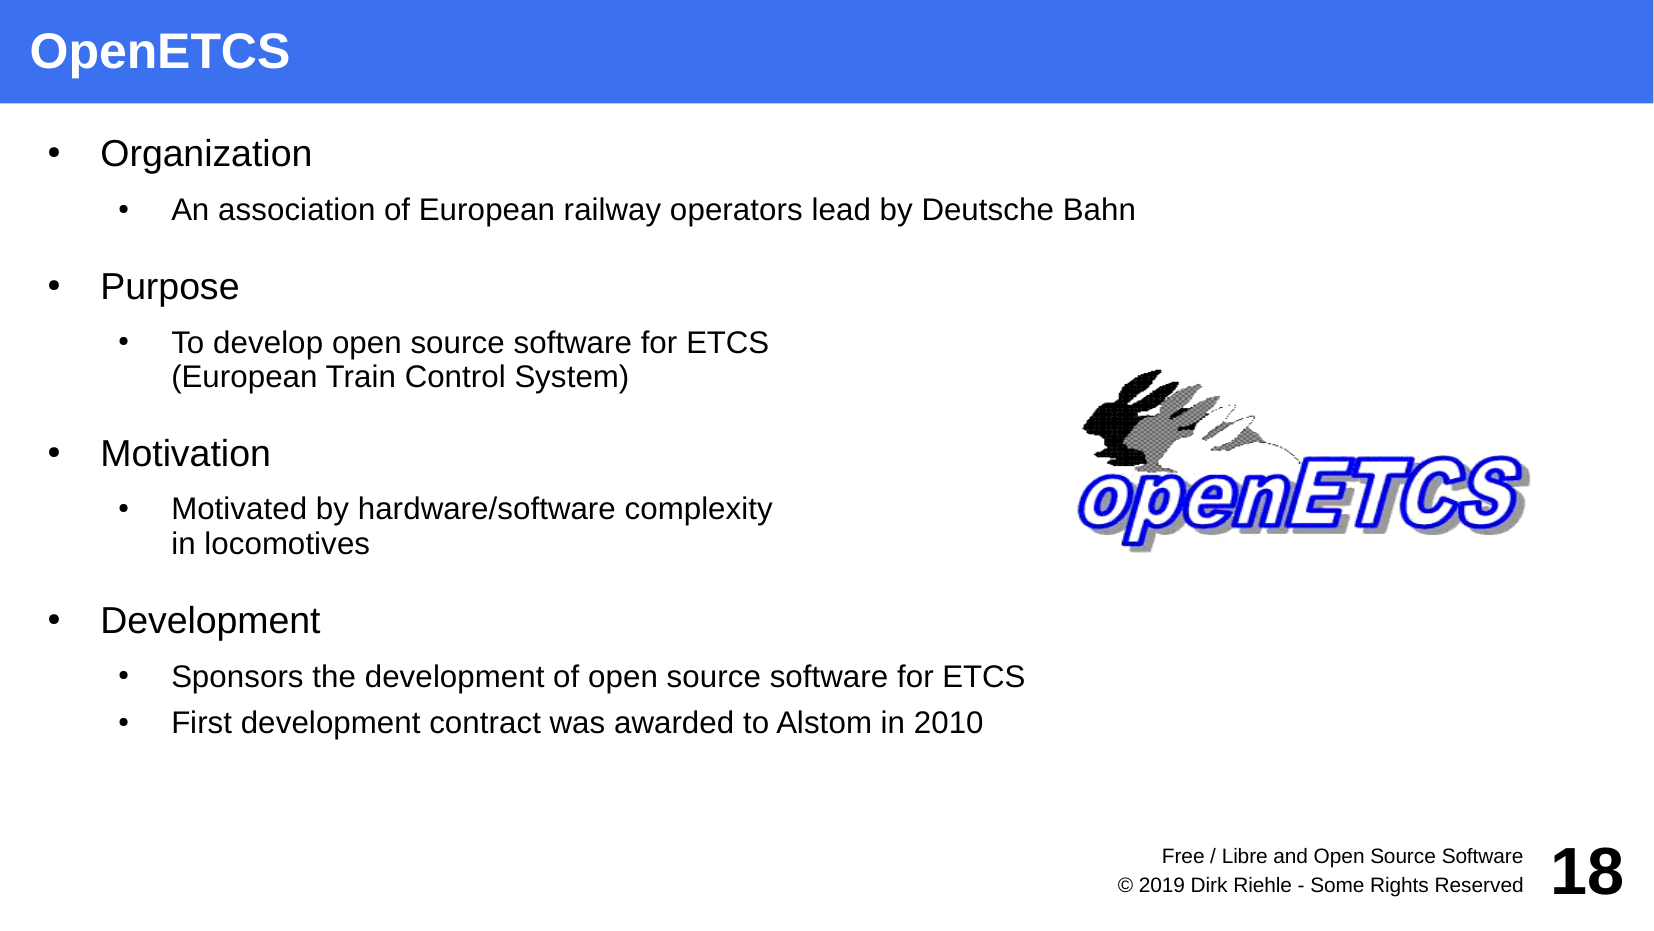

# OpenETCS
Organization
An association of European railway operators lead by Deutsche Bahn
Purpose
To develop open source software for ETCS
(European Train Control System)
Motivation
Motivated by hardware/software complexity
in locomotives
Development
Sponsors the development of open source software for ETCS
First development contract was awarded to Alstom in 2010
Free / Libre and Open Source Software
18
© 2019 Dirk Riehle - Some Rights Reserved